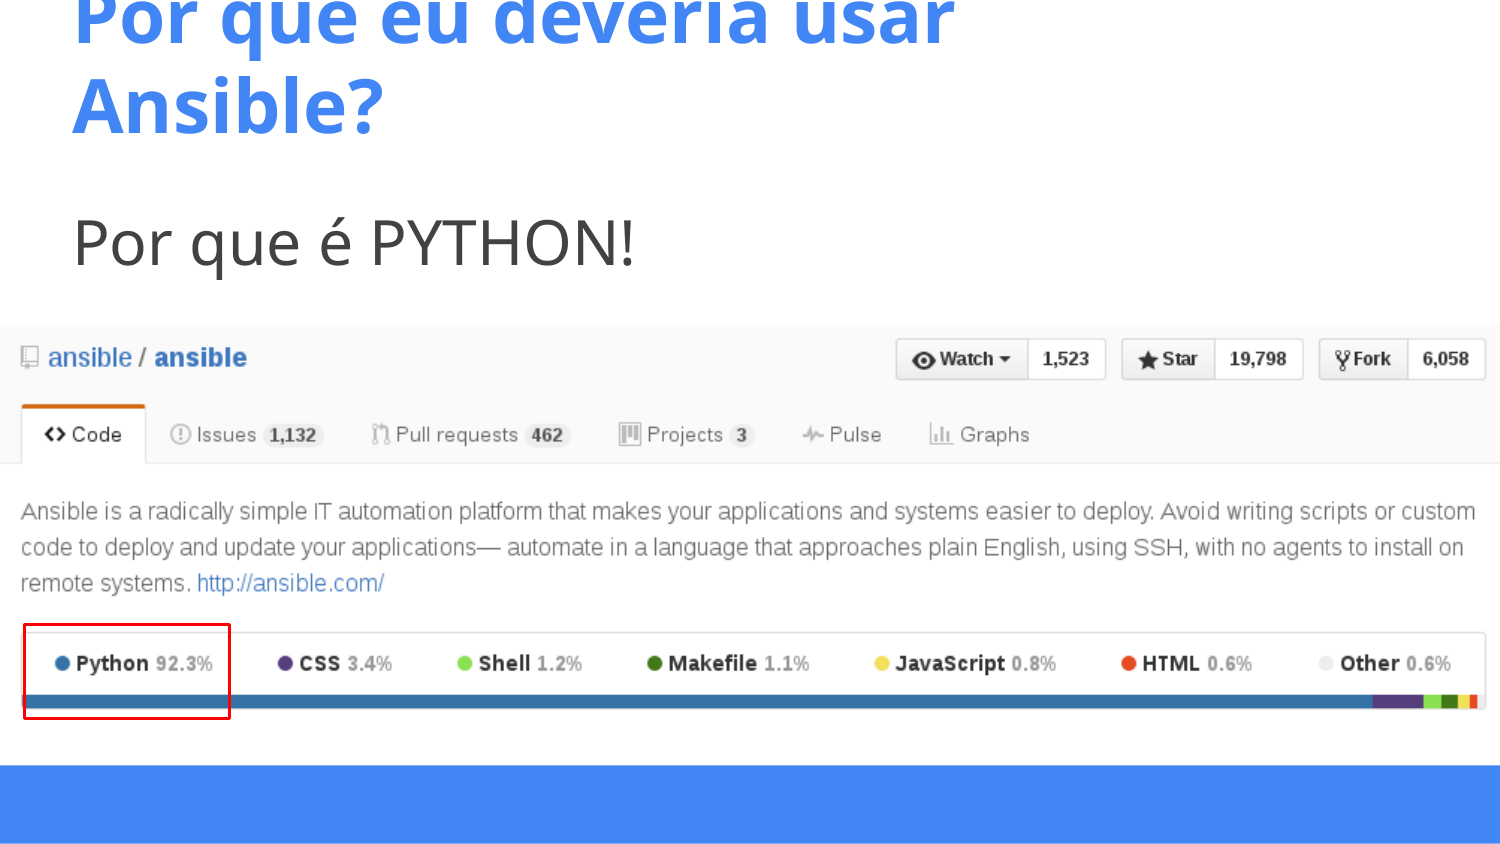

# Por que eu deveria usar Ansible?
Por que é PYTHON!